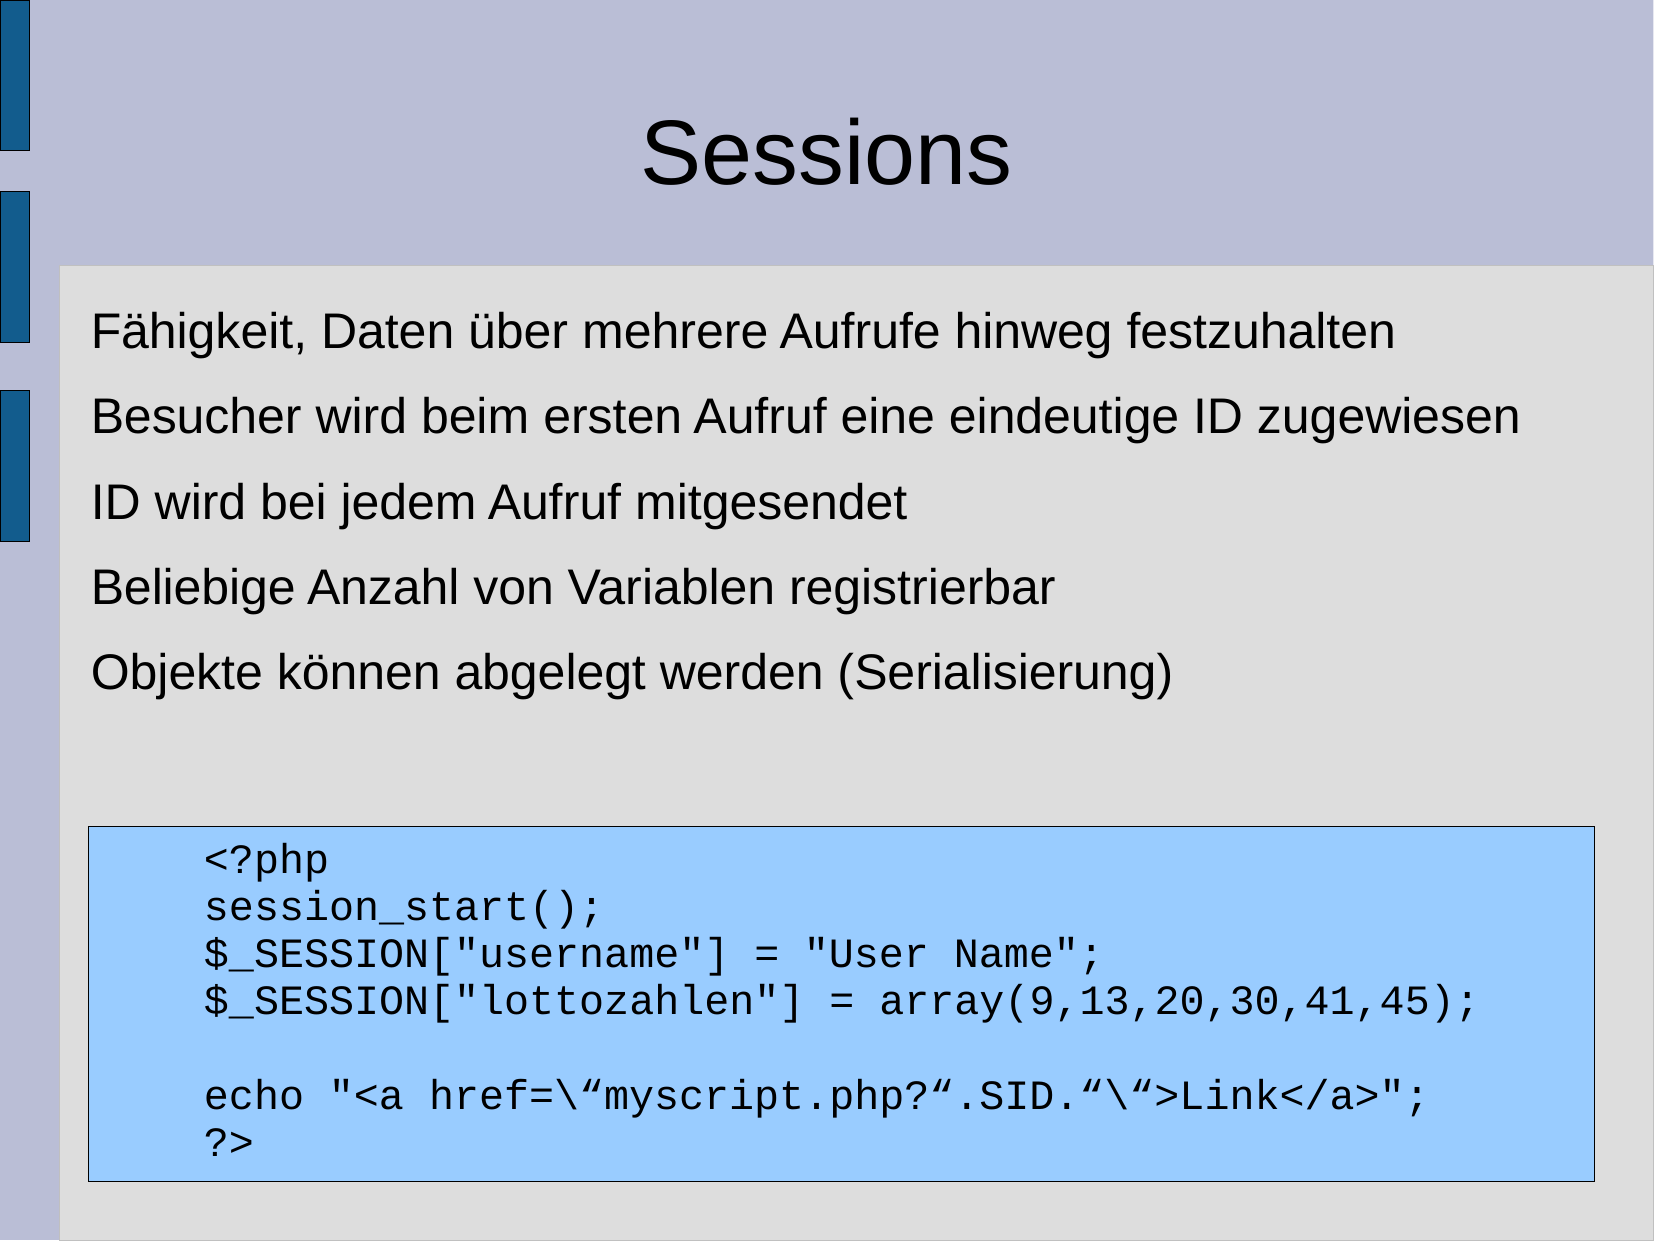

# Sessions
 Fähigkeit, Daten über mehrere Aufrufe hinweg festzuhalten
 Besucher wird beim ersten Aufruf eine eindeutige ID zugewiesen
 ID wird bei jedem Aufruf mitgesendet
 Beliebige Anzahl von Variablen registrierbar
 Objekte können abgelegt werden (Serialisierung)
<?php
session_start();
$_SESSION["username"] = "User Name";
$_SESSION["lottozahlen"] = array(9,13,20,30,41,45);
echo "<a href=\“myscript.php?“.SID.“\“>Link</a>";
?>